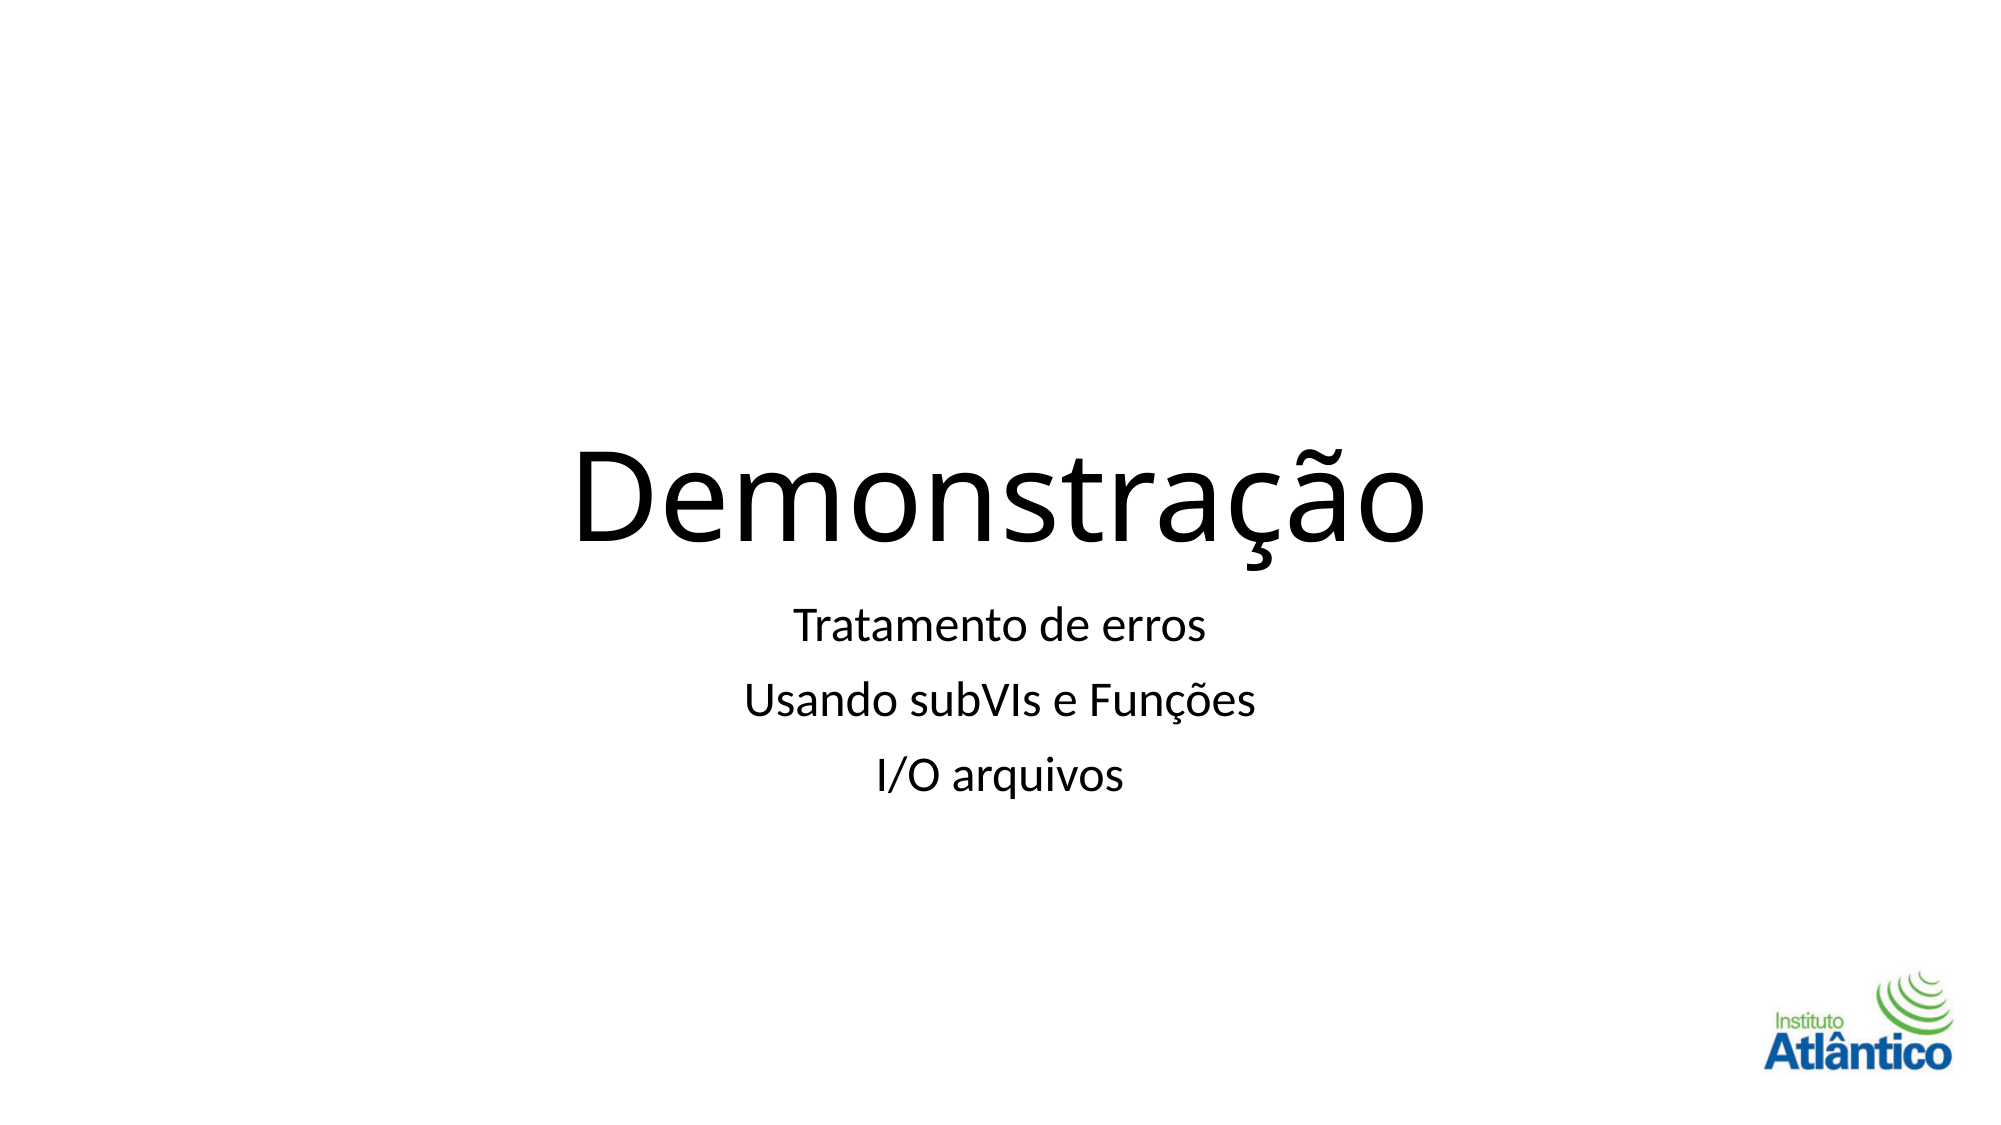

# Demonstração
Tratamento de erros
Usando subVIs e Funções
I/O arquivos